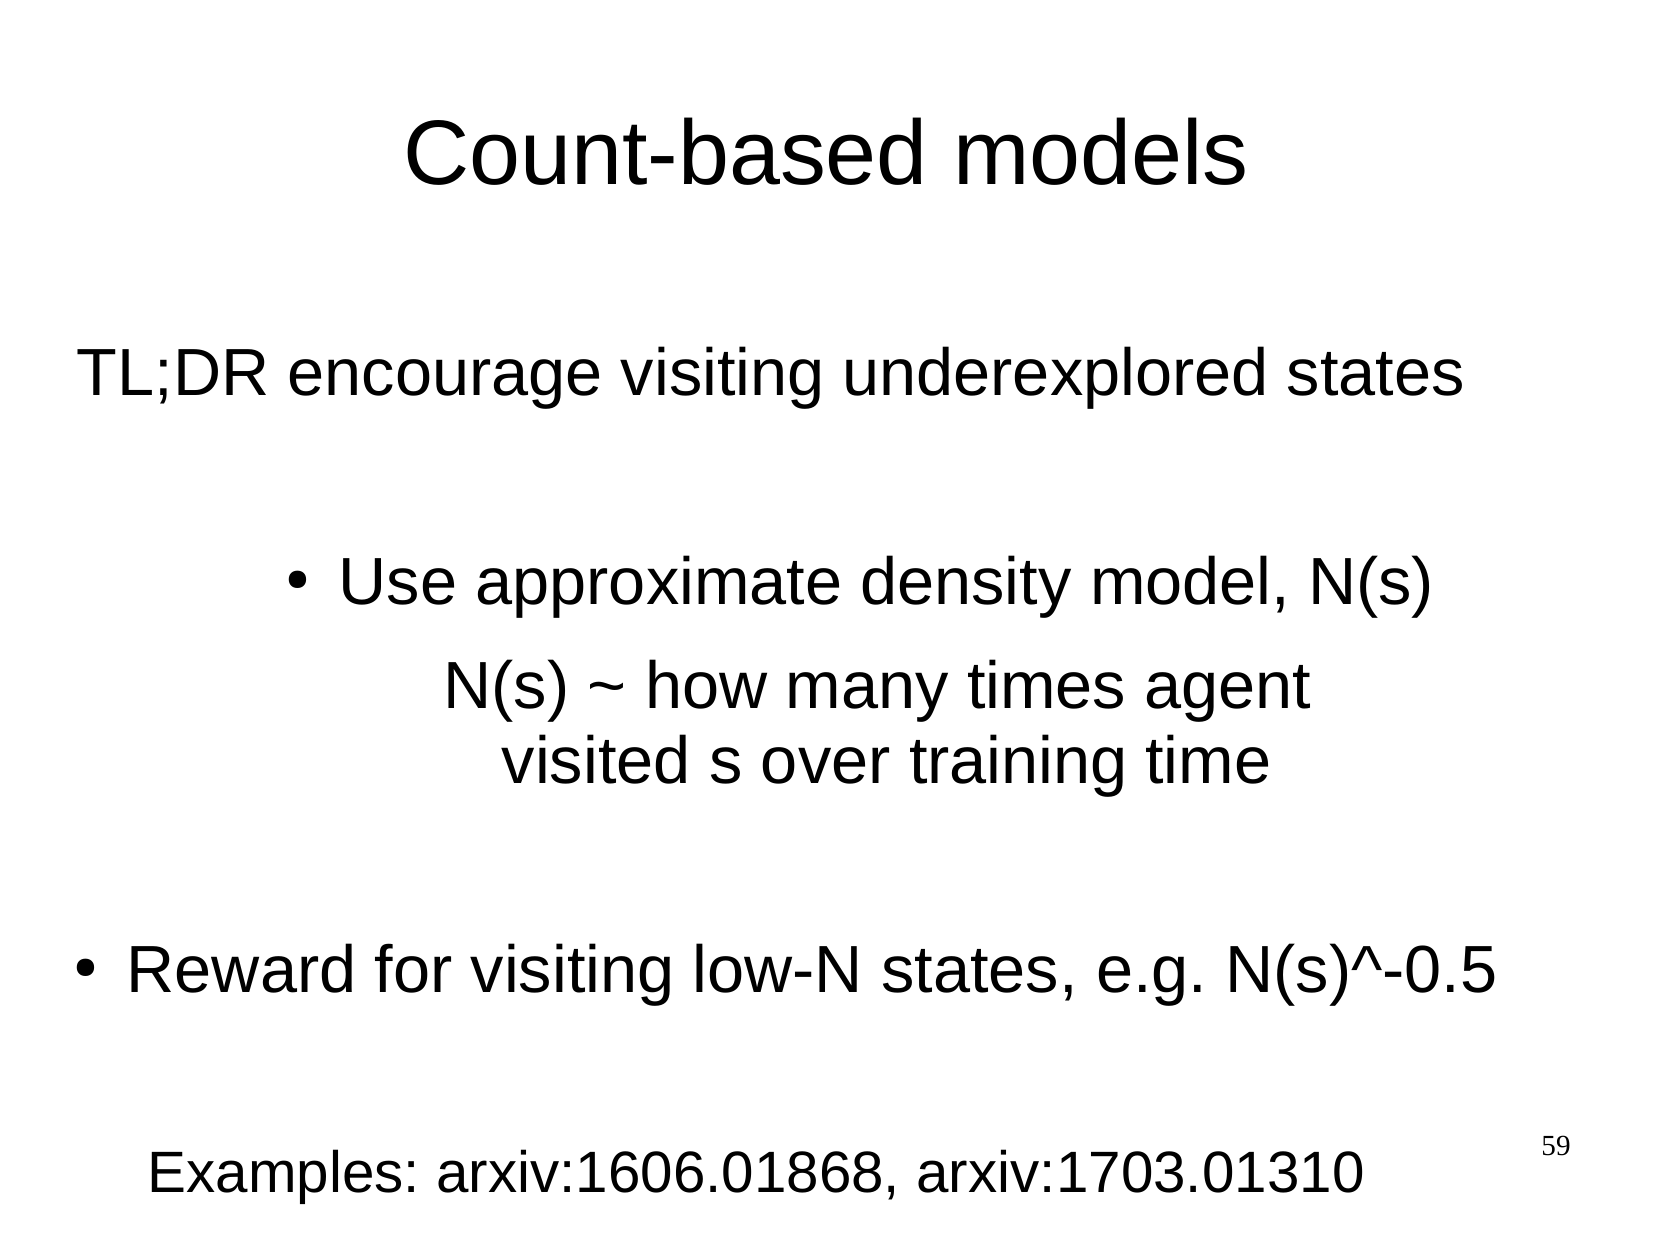

# Count-based models
TL;DR encourage visiting underexplored states
Use approximate density model, N(s)
N(s) ~ how many times agent
visited s over training time
Reward for visiting low-N states, e.g. N(s)^-0.5
Examples: arxiv:1606.01868, arxiv:1703.01310
59